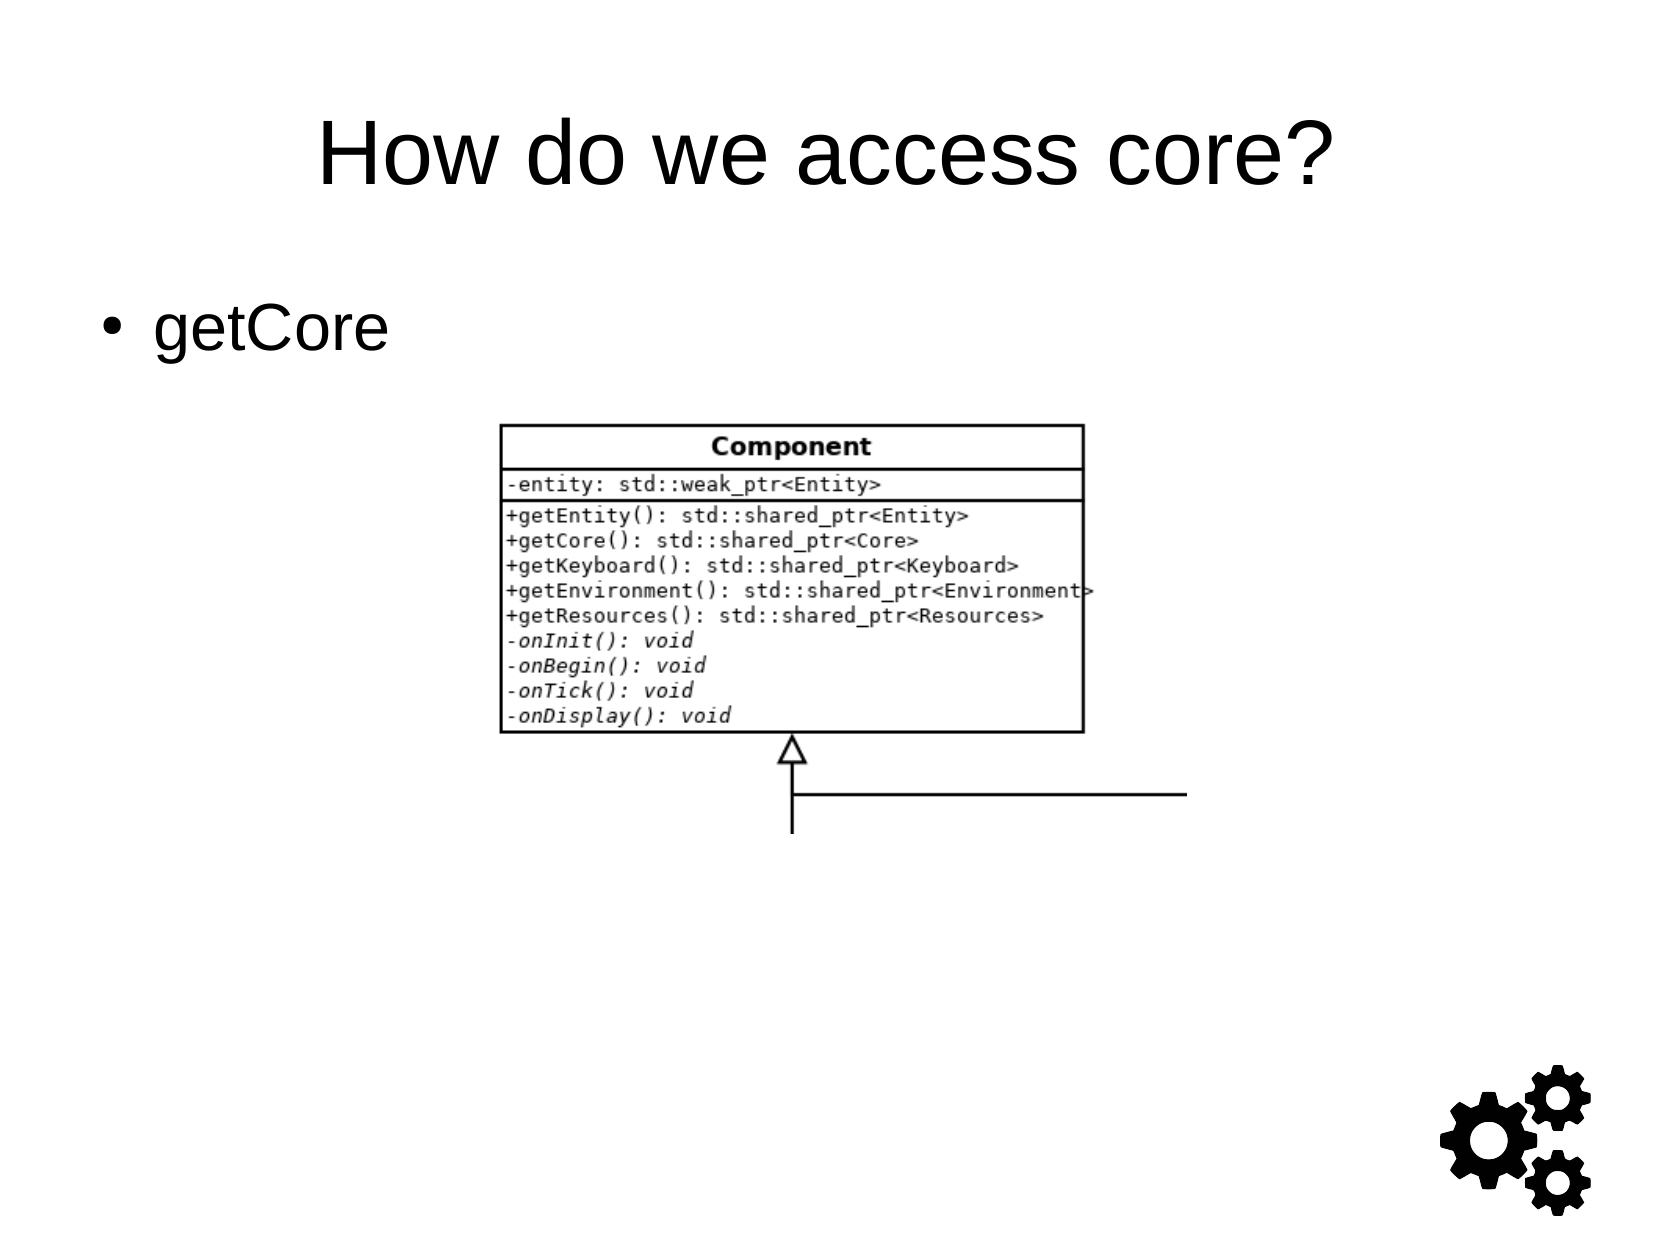

# How do we access core?
getCore